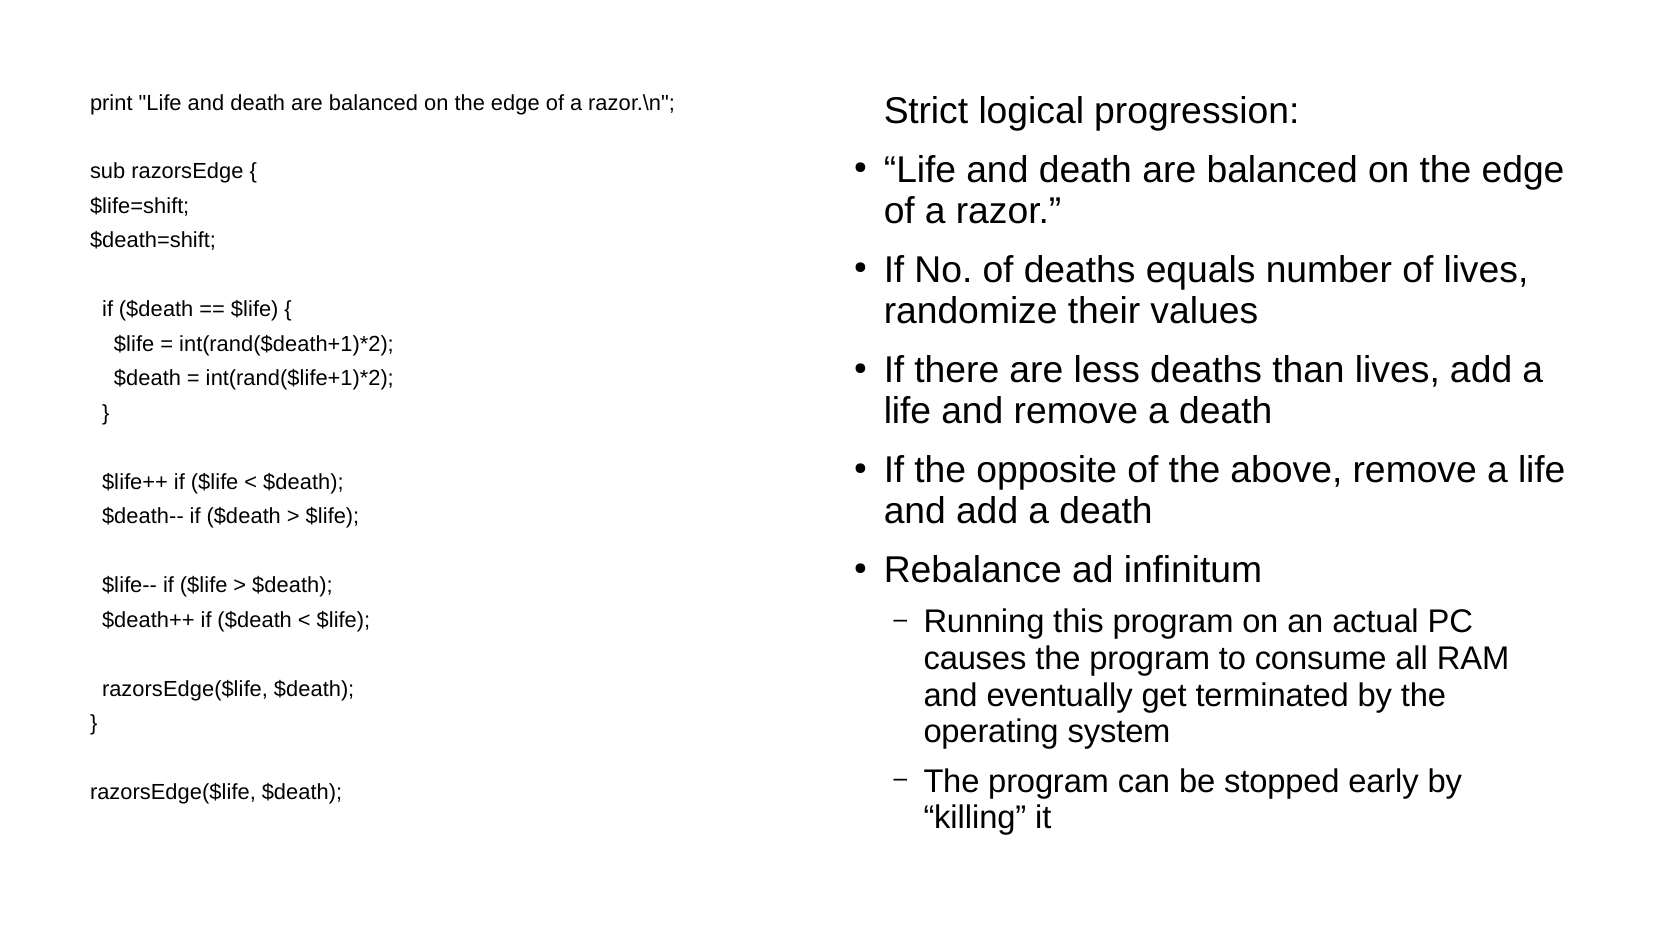

# print "Life and death are balanced on the edge of a razor.\n";
sub razorsEdge {
$life=shift;
$death=shift;
 if ($death == $life) {
 $life = int(rand($death+1)*2);
 $death = int(rand($life+1)*2);
 }
 $life++ if ($life < $death);
 $death-- if ($death > $life);
 $life-- if ($life > $death);
 $death++ if ($death < $life);
 razorsEdge($life, $death);
}
razorsEdge($life, $death);
Strict logical progression:
“Life and death are balanced on the edge of a razor.”
If No. of deaths equals number of lives, randomize their values
If there are less deaths than lives, add a life and remove a death
If the opposite of the above, remove a life and add a death
Rebalance ad infinitum
Running this program on an actual PC causes the program to consume all RAM and eventually get terminated by the operating system
The program can be stopped early by “killing” it